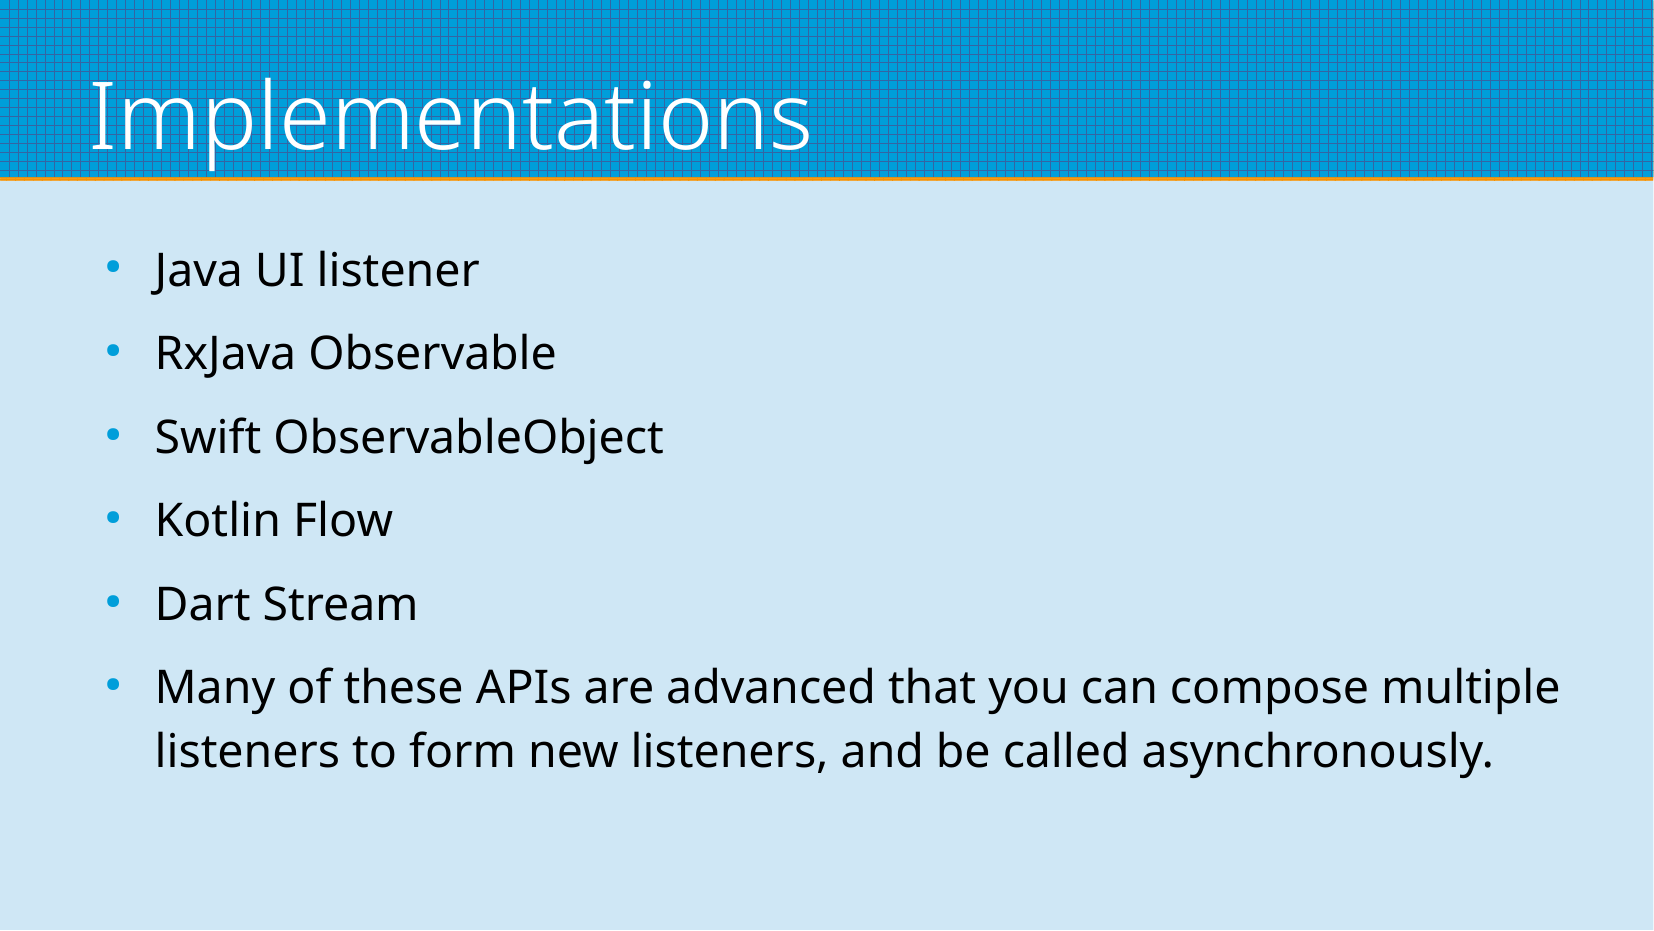

# Implementations
Java UI listener
RxJava Observable
Swift ObservableObject
Kotlin Flow
Dart Stream
Many of these APIs are advanced that you can compose multiple listeners to form new listeners, and be called asynchronously.